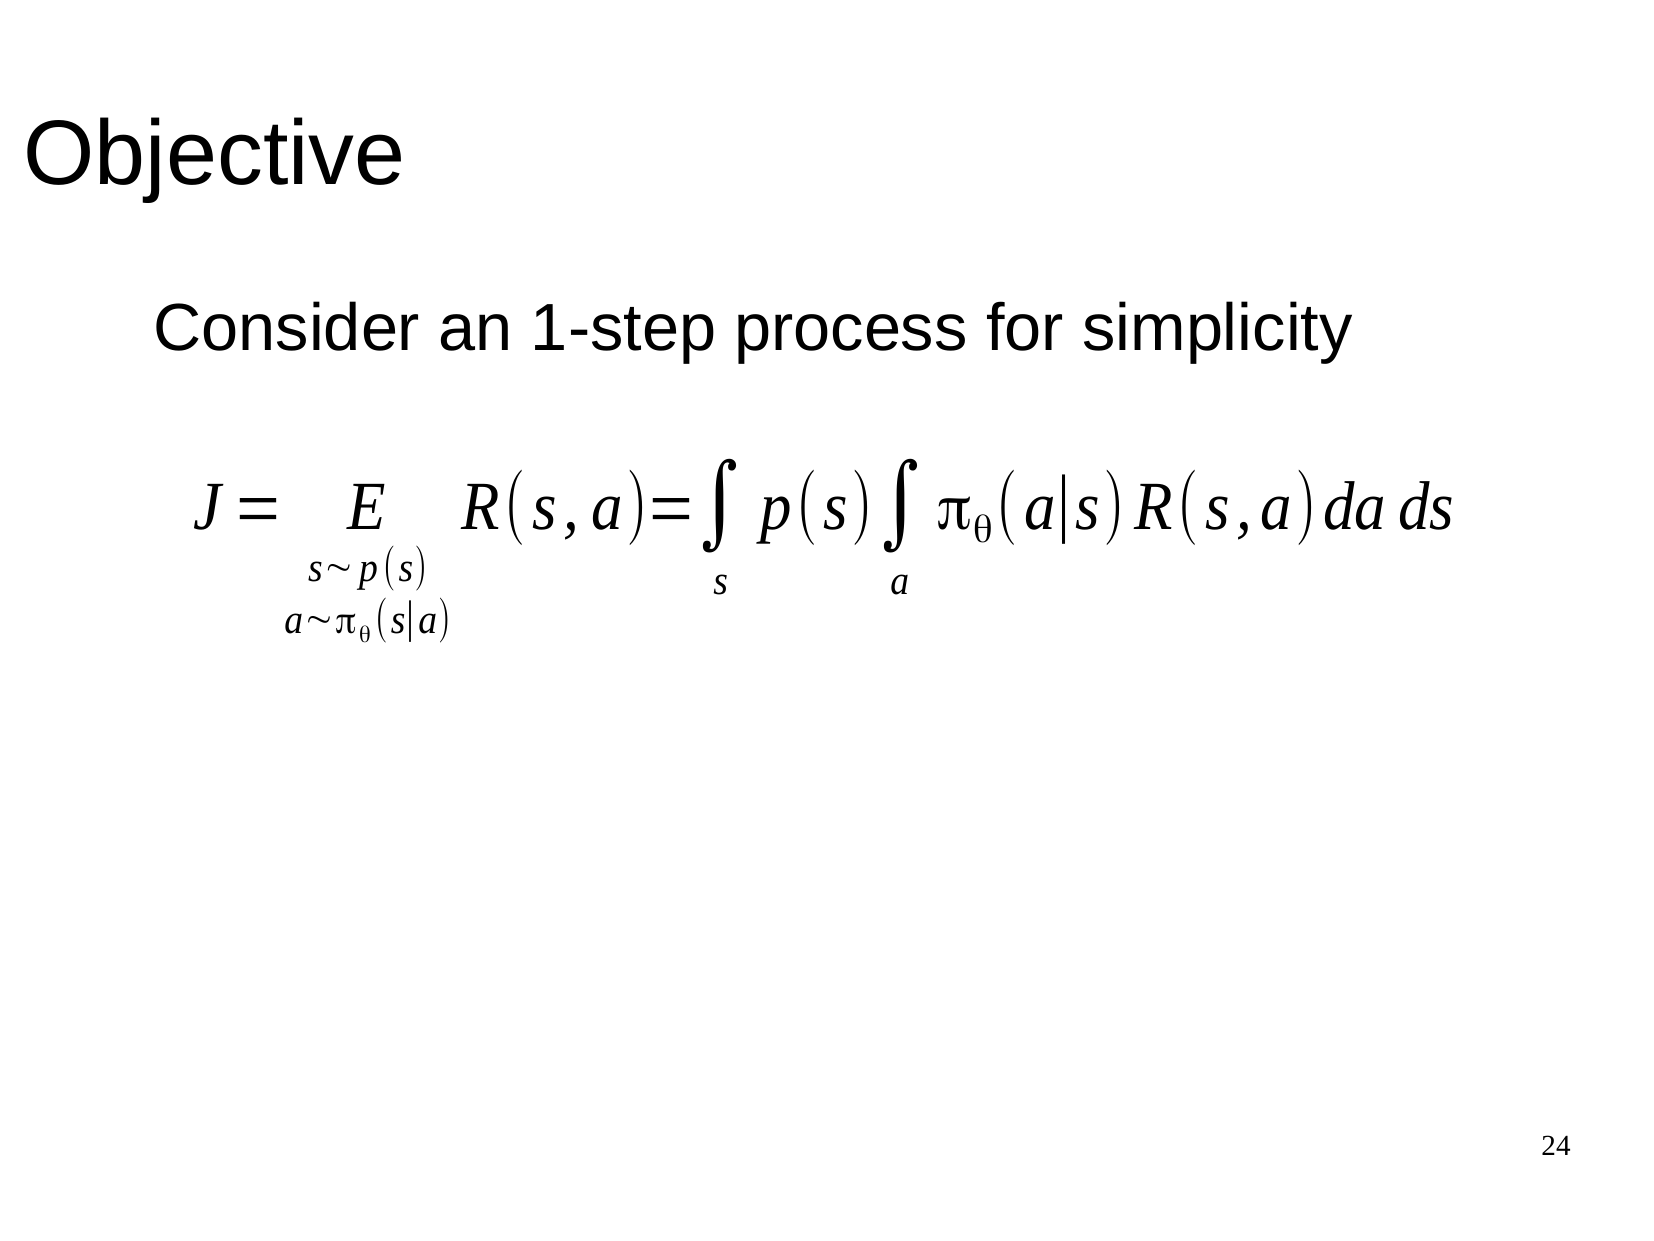

# Objective
Consider an 1-step process for simplicity
24